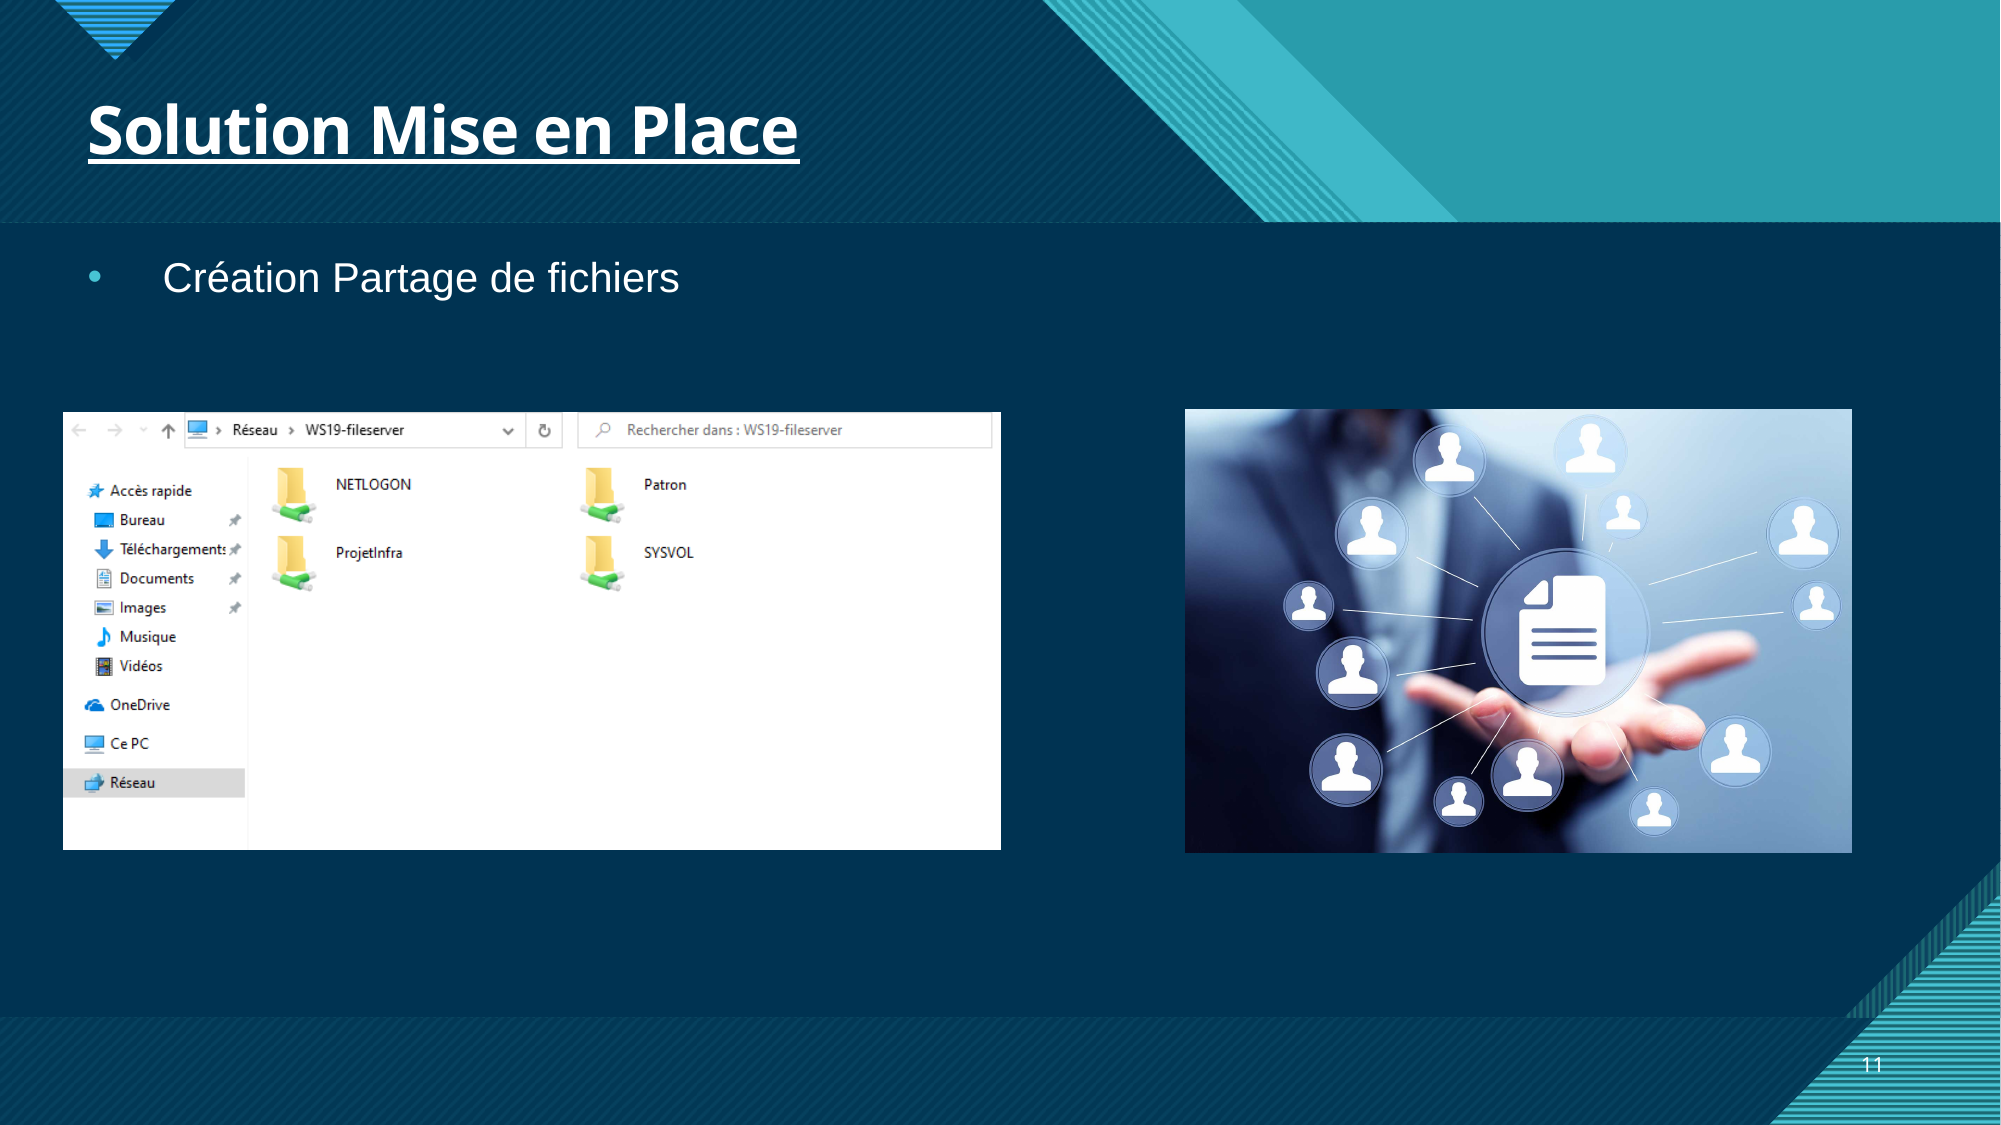

# Solution Mise en Place
Création Partage de fichiers